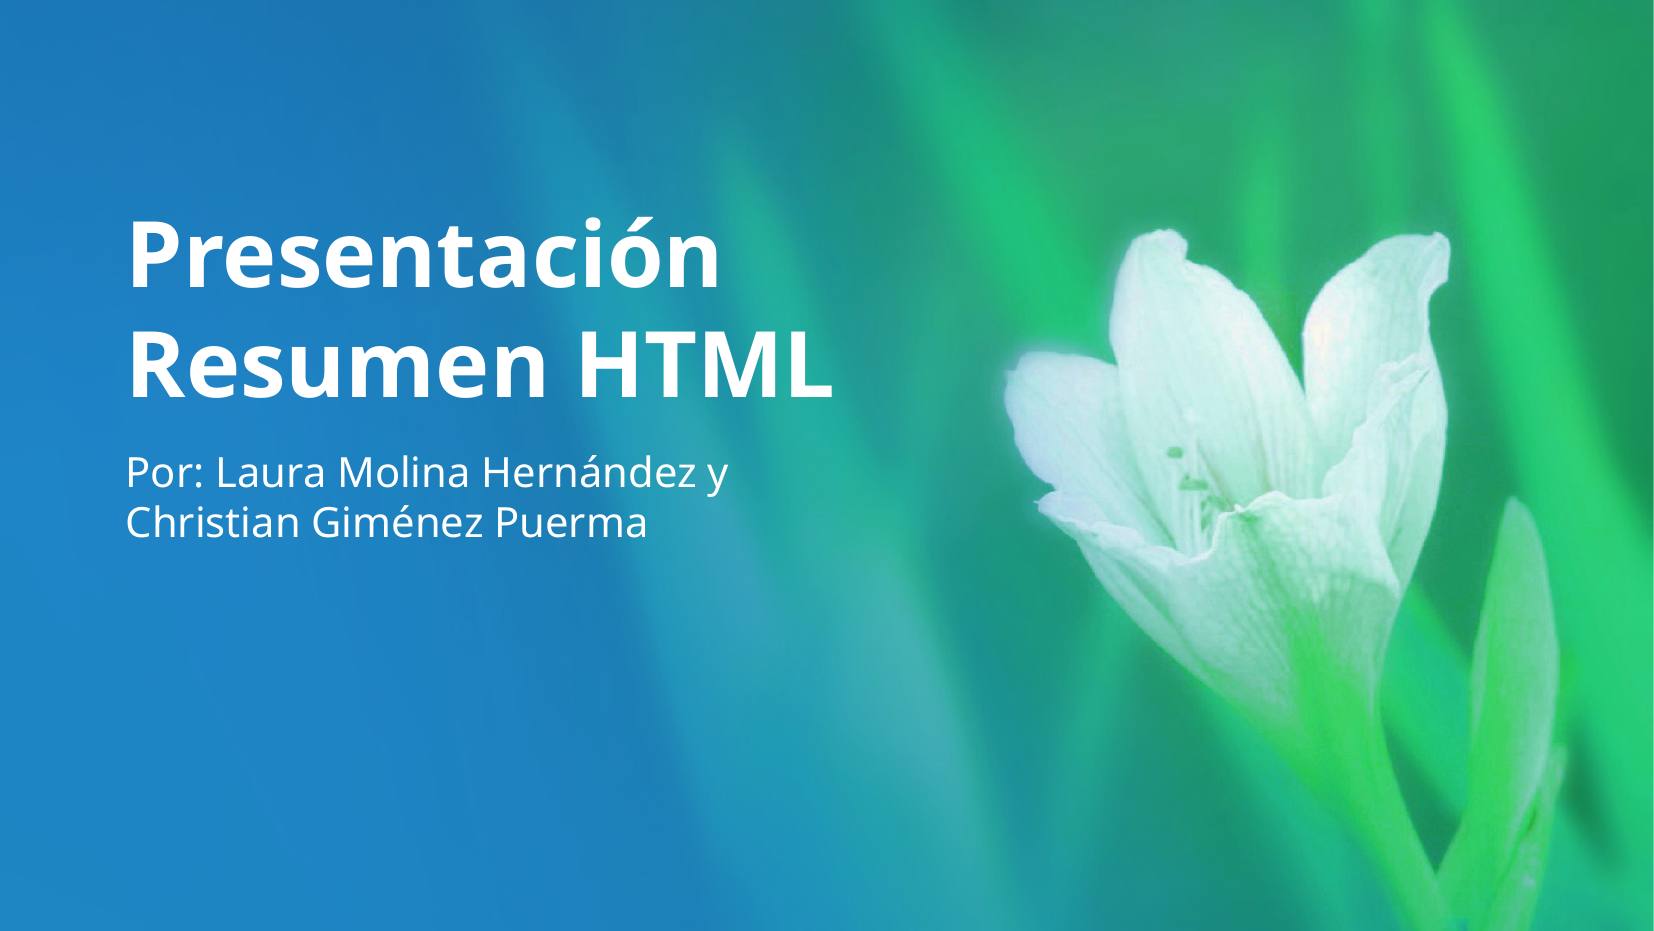

Presentación Resumen HTML
Por: Laura Molina Hernández y Christian Giménez Puerma